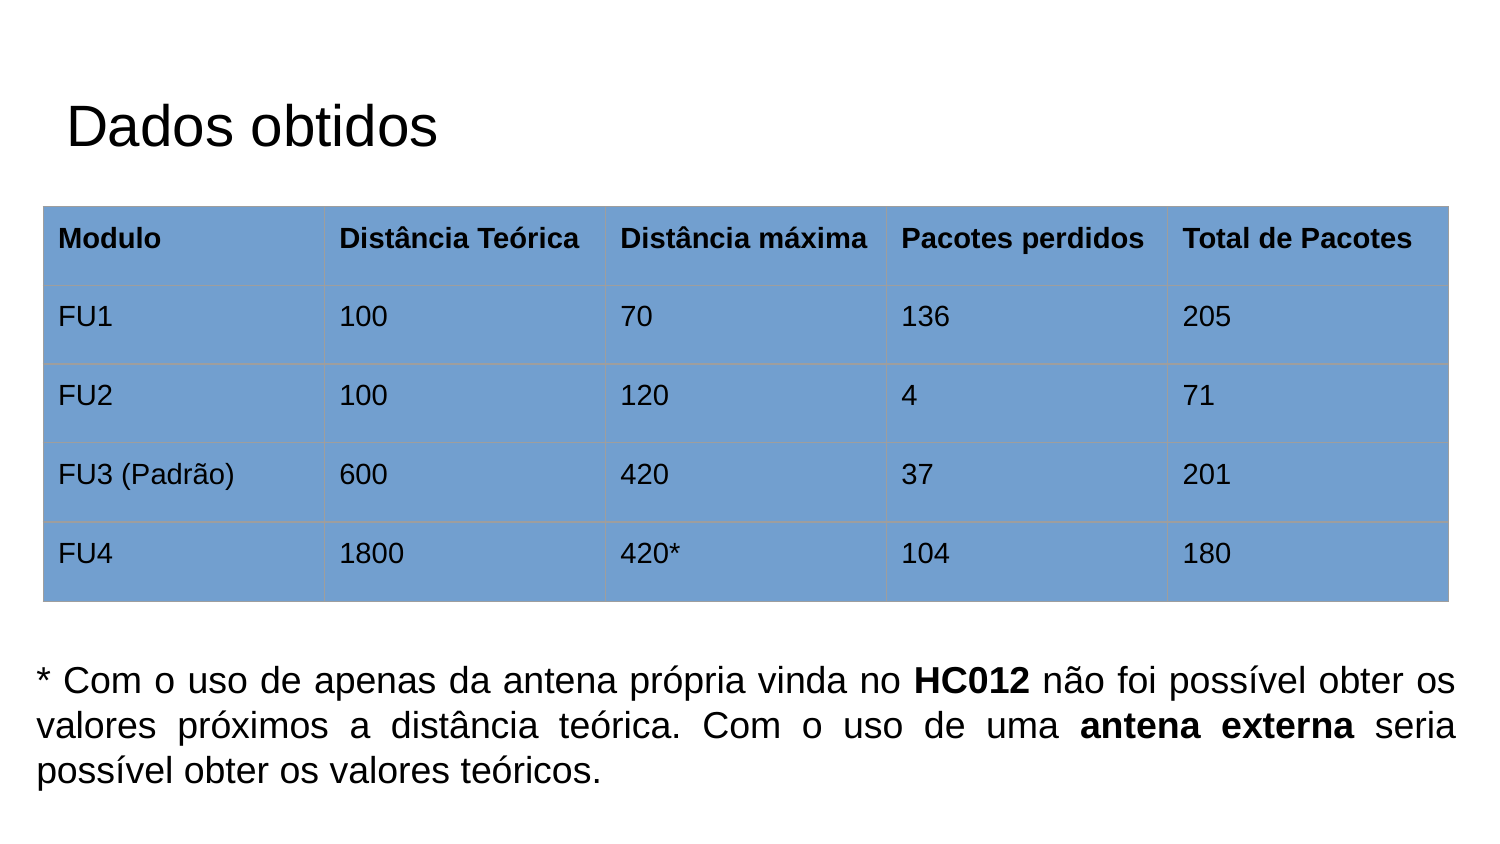

# Dados obtidos
| Modulo | Distância Teórica | Distância máxima | Pacotes perdidos | Total de Pacotes |
| --- | --- | --- | --- | --- |
| FU1 | 100 | 70 | 136 | 205 |
| FU2 | 100 | 120 | 4 | 71 |
| FU3 (Padrão) | 600 | 420 | 37 | 201 |
| FU4 | 1800 | 420\* | 104 | 180 |
* Com o uso de apenas da antena própria vinda no HC012 não foi possível obter os valores próximos a distância teórica. Com o uso de uma antena externa seria possível obter os valores teóricos.